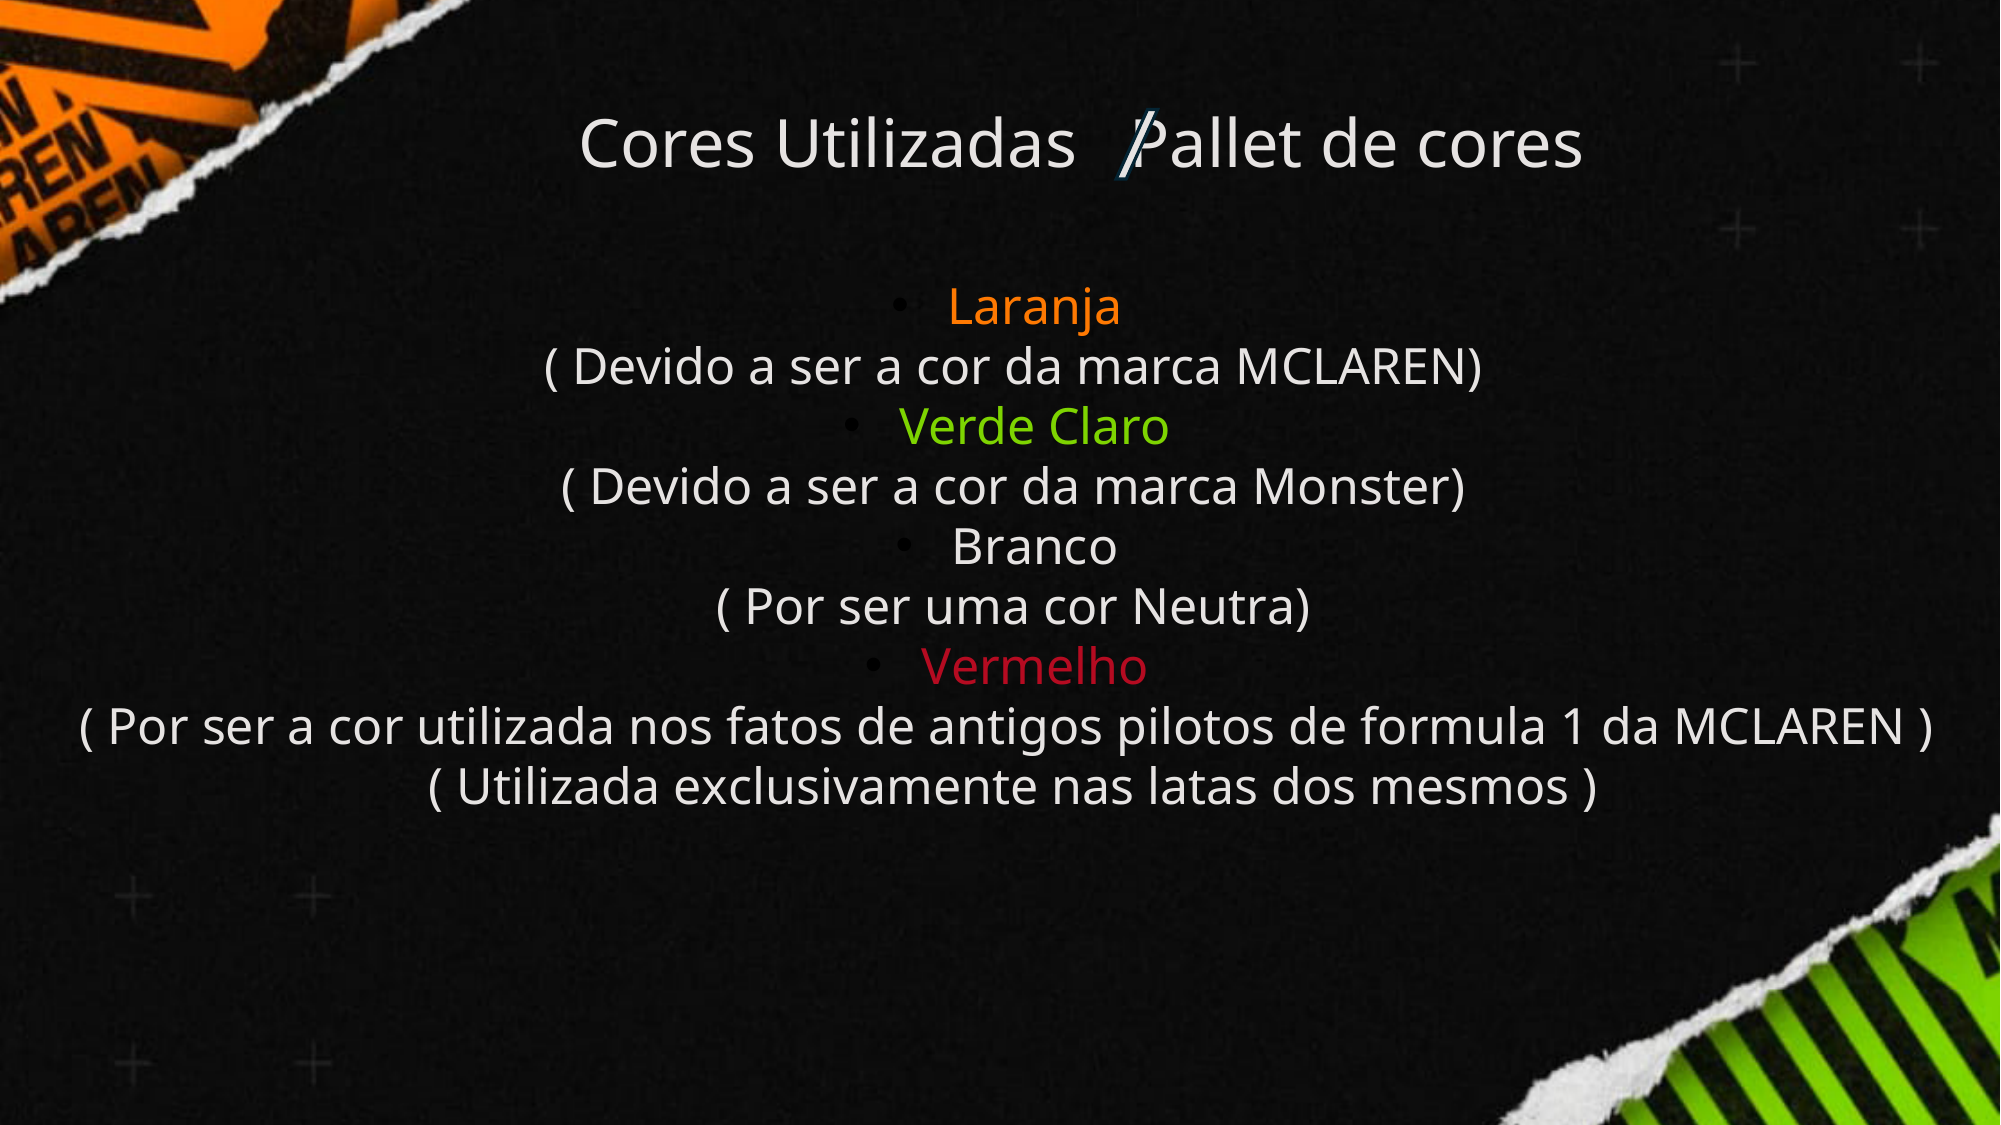

Cores Utilizadas Pallet de cores
#
Laranja
( Devido a ser a cor da marca MCLAREN)
Verde Claro
( Devido a ser a cor da marca Monster)
Branco
( Por ser uma cor Neutra)
Vermelho
( Por ser a cor utilizada nos fatos de antigos pilotos de formula 1 da MCLAREN )
( Utilizada exclusivamente nas latas dos mesmos )